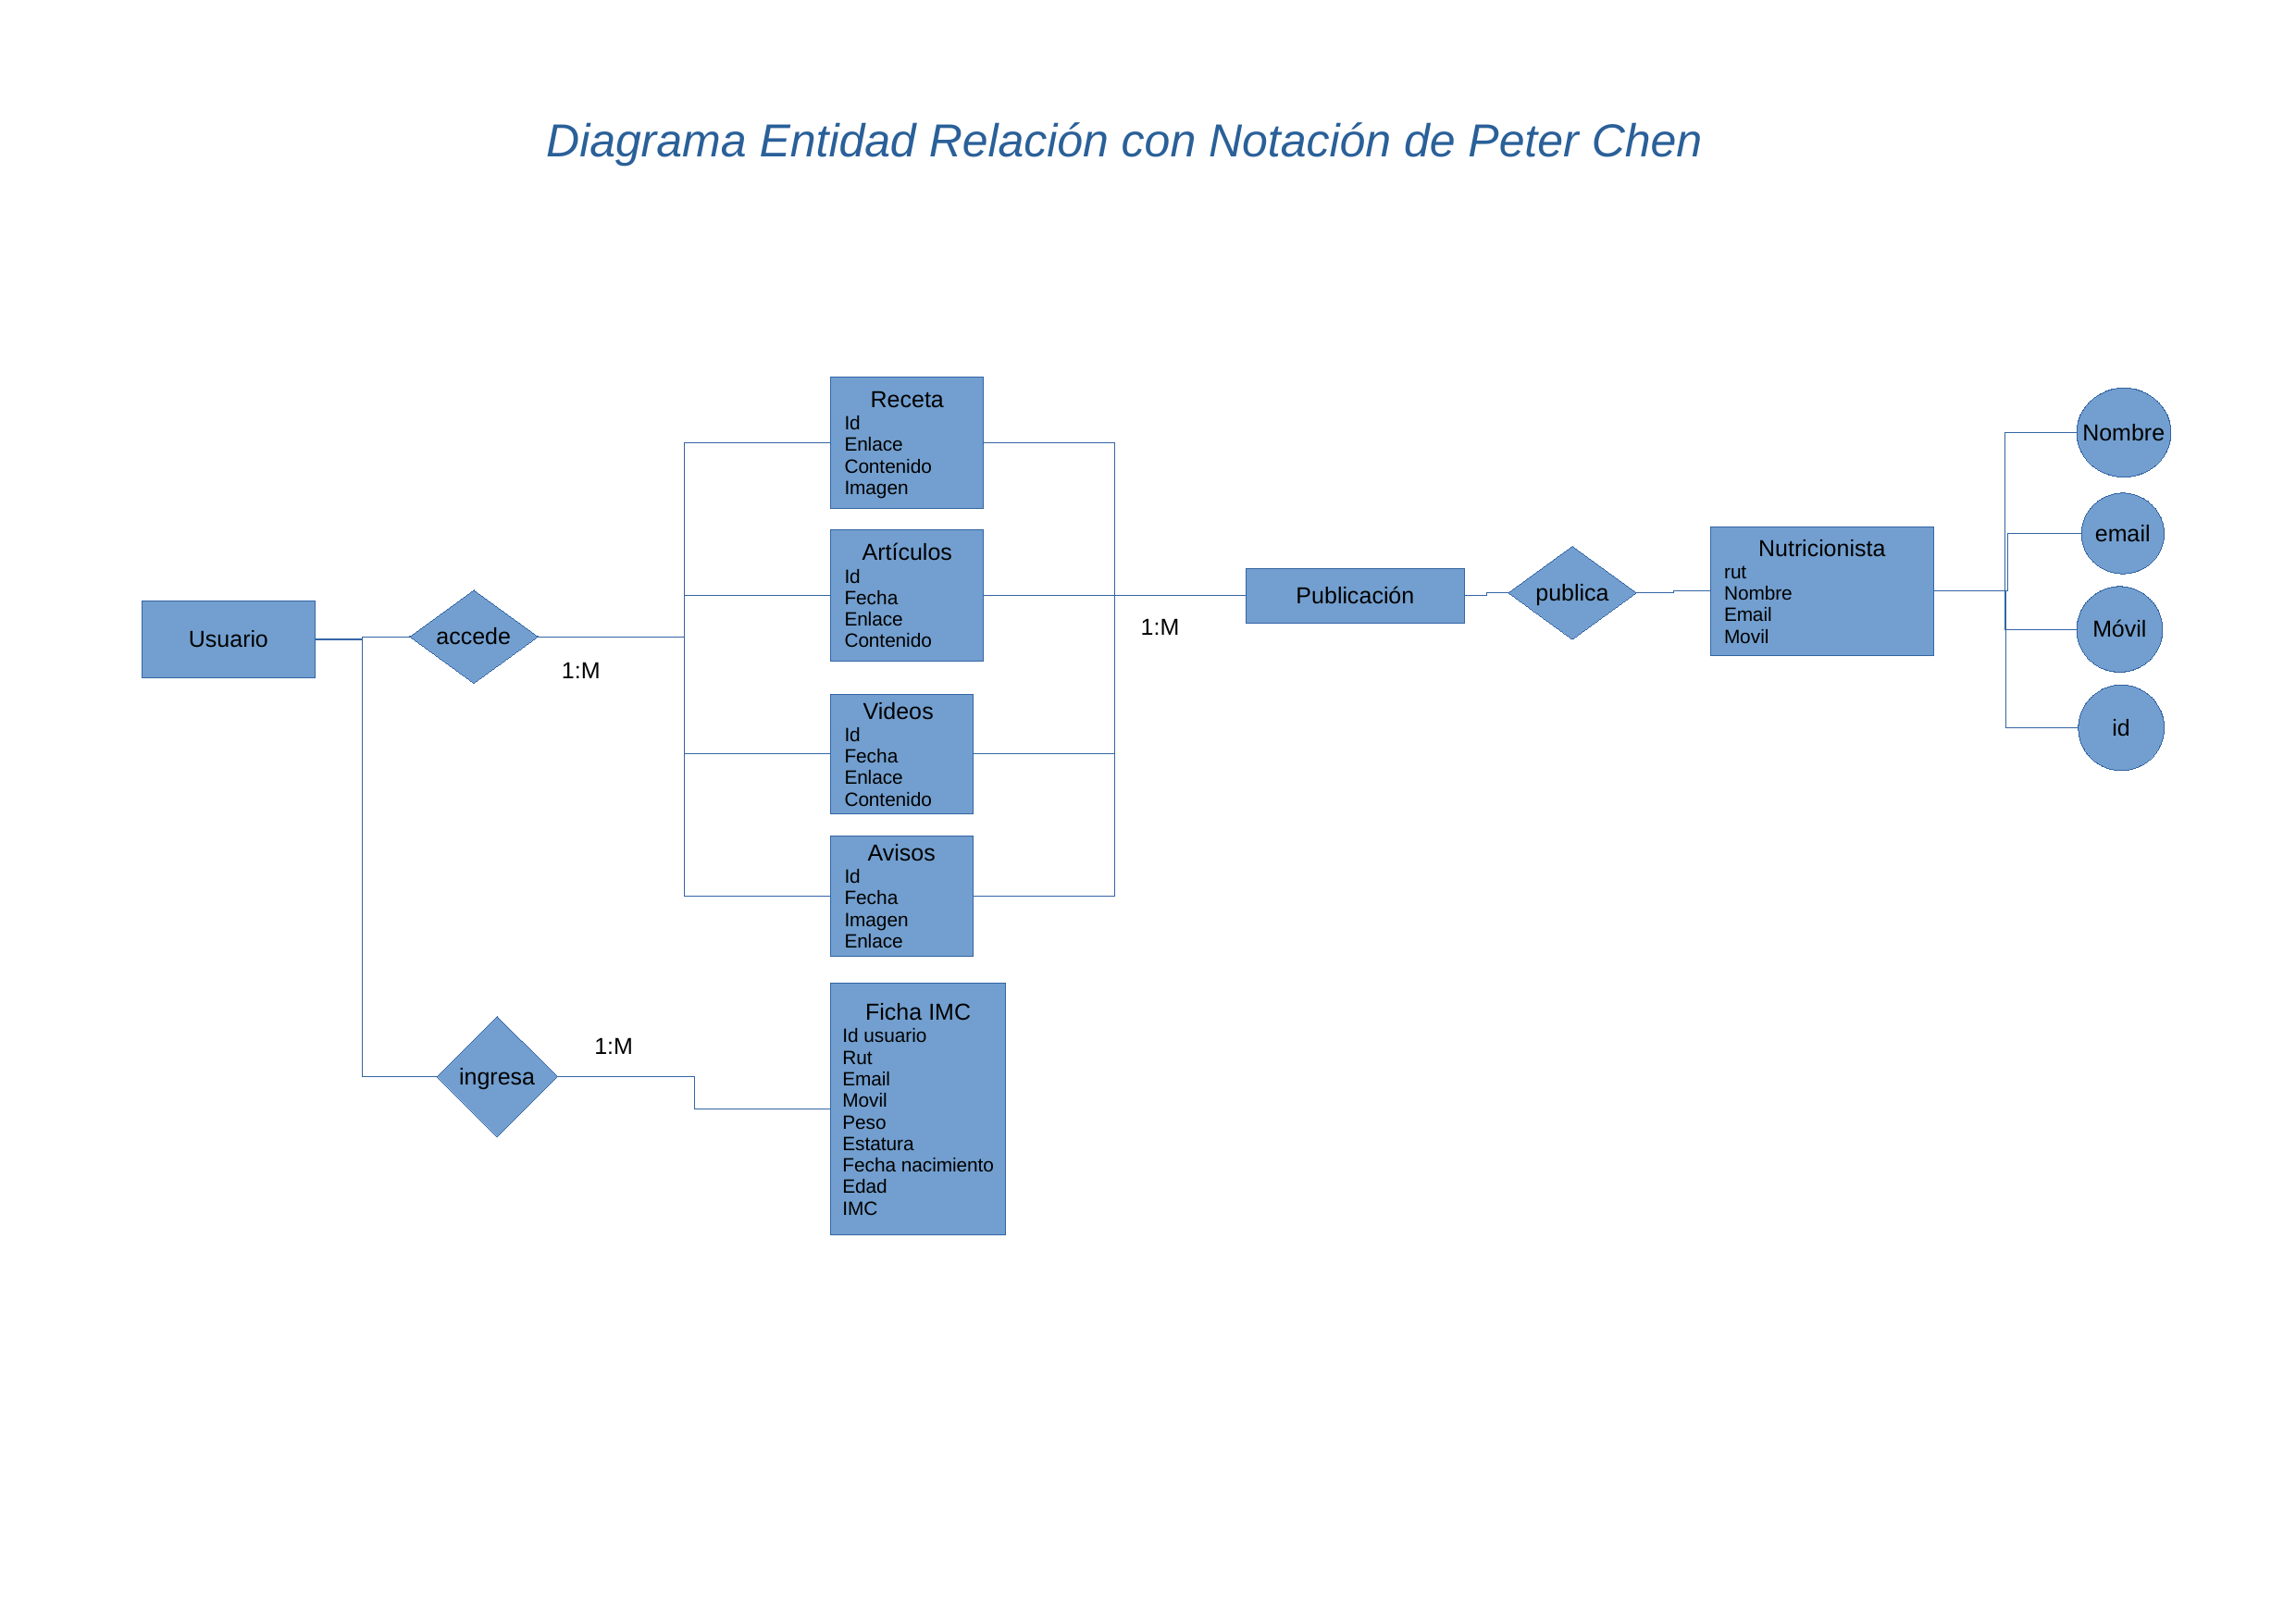

# Diagrama Entidad Relación con Notación de Peter Chen
Receta
Id
Enlace
Contenido
Imagen
Nombre
email
Nutricionista
rut
Nombre
Email
Movil
Artículos
Id
Fecha
Enlace
Contenido
publica
Publicación
Móvil
accede
Usuario
1:M
1:M
id
Videos
Id
Fecha
Enlace
Contenido
Avisos
Id
Fecha
Imagen
Enlace
Ficha IMC
Id usuario
Rut
Email
Movil
Peso
Estatura
Fecha nacimiento
Edad
IMC
ingresa
1:M